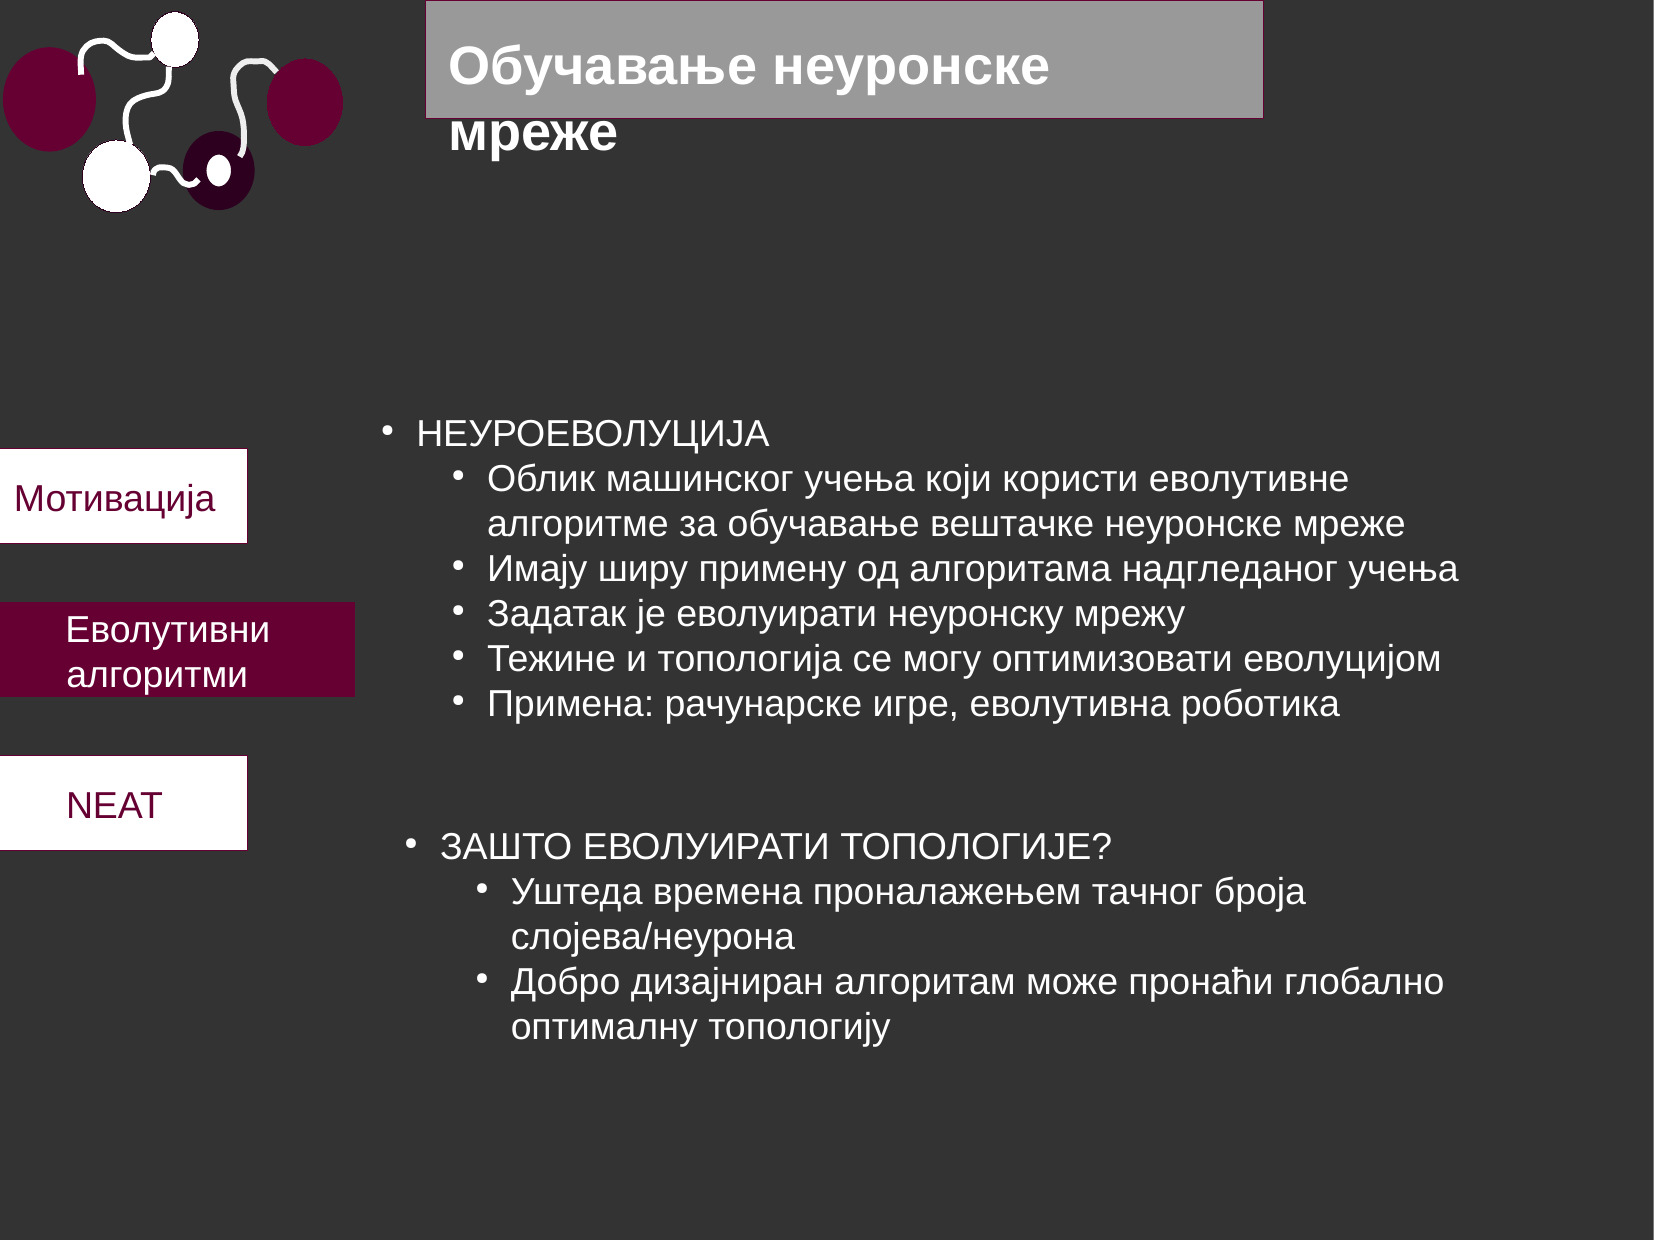

Обучавање неуронске мреже
НЕУРОЕВОЛУЦИЈА
Облик машинског учења који користи еволутивне алгоритме за обучавање вештачке неуронске мреже
Имају ширу примену од алгоритама надгледаног учења
Задатак је еволуирати неуронску мрежу
Тежине и топологија се могу оптимизовати еволуцијом
Примена: рачунарске игре, еволутивна роботика
 Мотивација
 Еволутивни
 алгоритми
 NEAT
ЗАШТО ЕВОЛУИРАТИ ТОПОЛОГИЈЕ?
Уштеда времена проналажењем тачног броја слојева/неурона
Добро дизајниран алгоритам може пронаћи глобално оптималну топологију